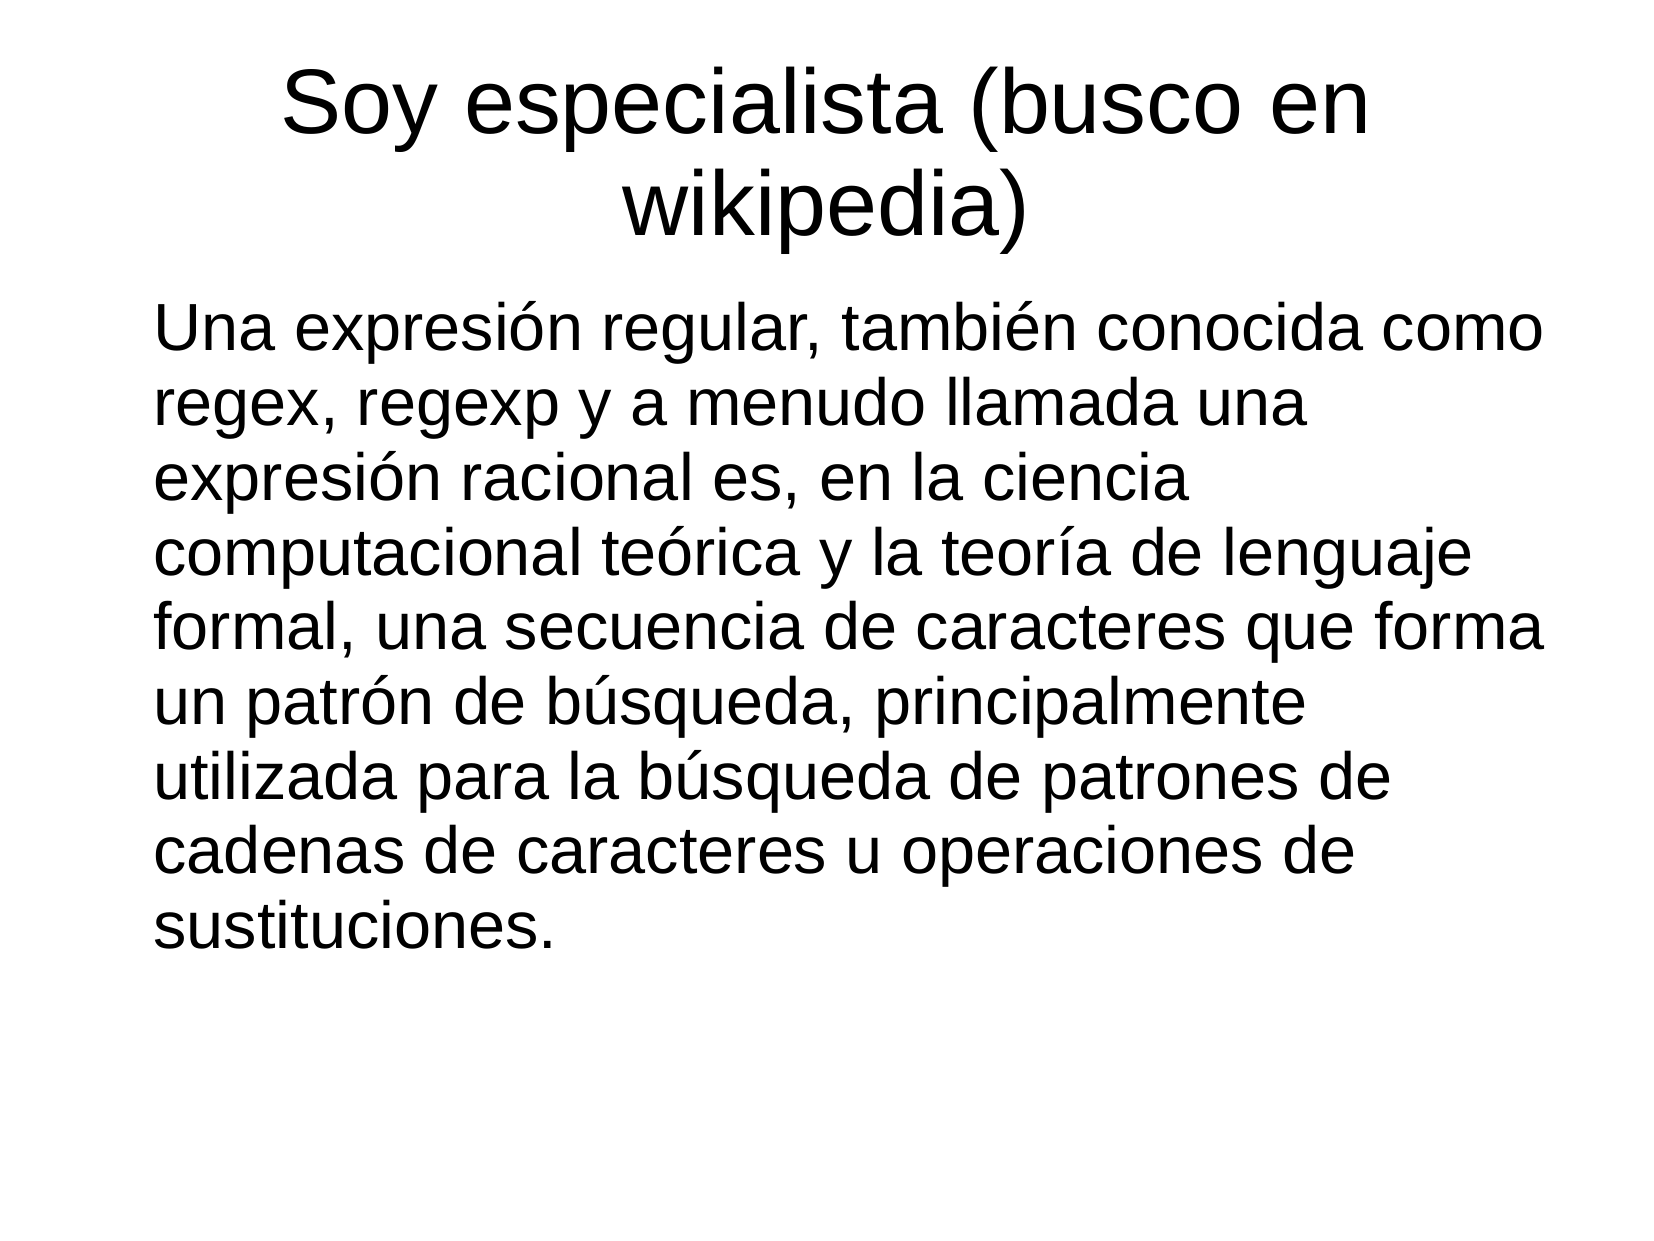

# Soy especialista (busco en wikipedia)
Una expresión regular, también conocida como regex, regexp y a menudo llamada una expresión racional es, en la ciencia computacional teórica y la teoría de lenguaje formal, una secuencia de caracteres que forma un patrón de búsqueda, principalmente utilizada para la búsqueda de patrones de cadenas de caracteres u operaciones de sustituciones.